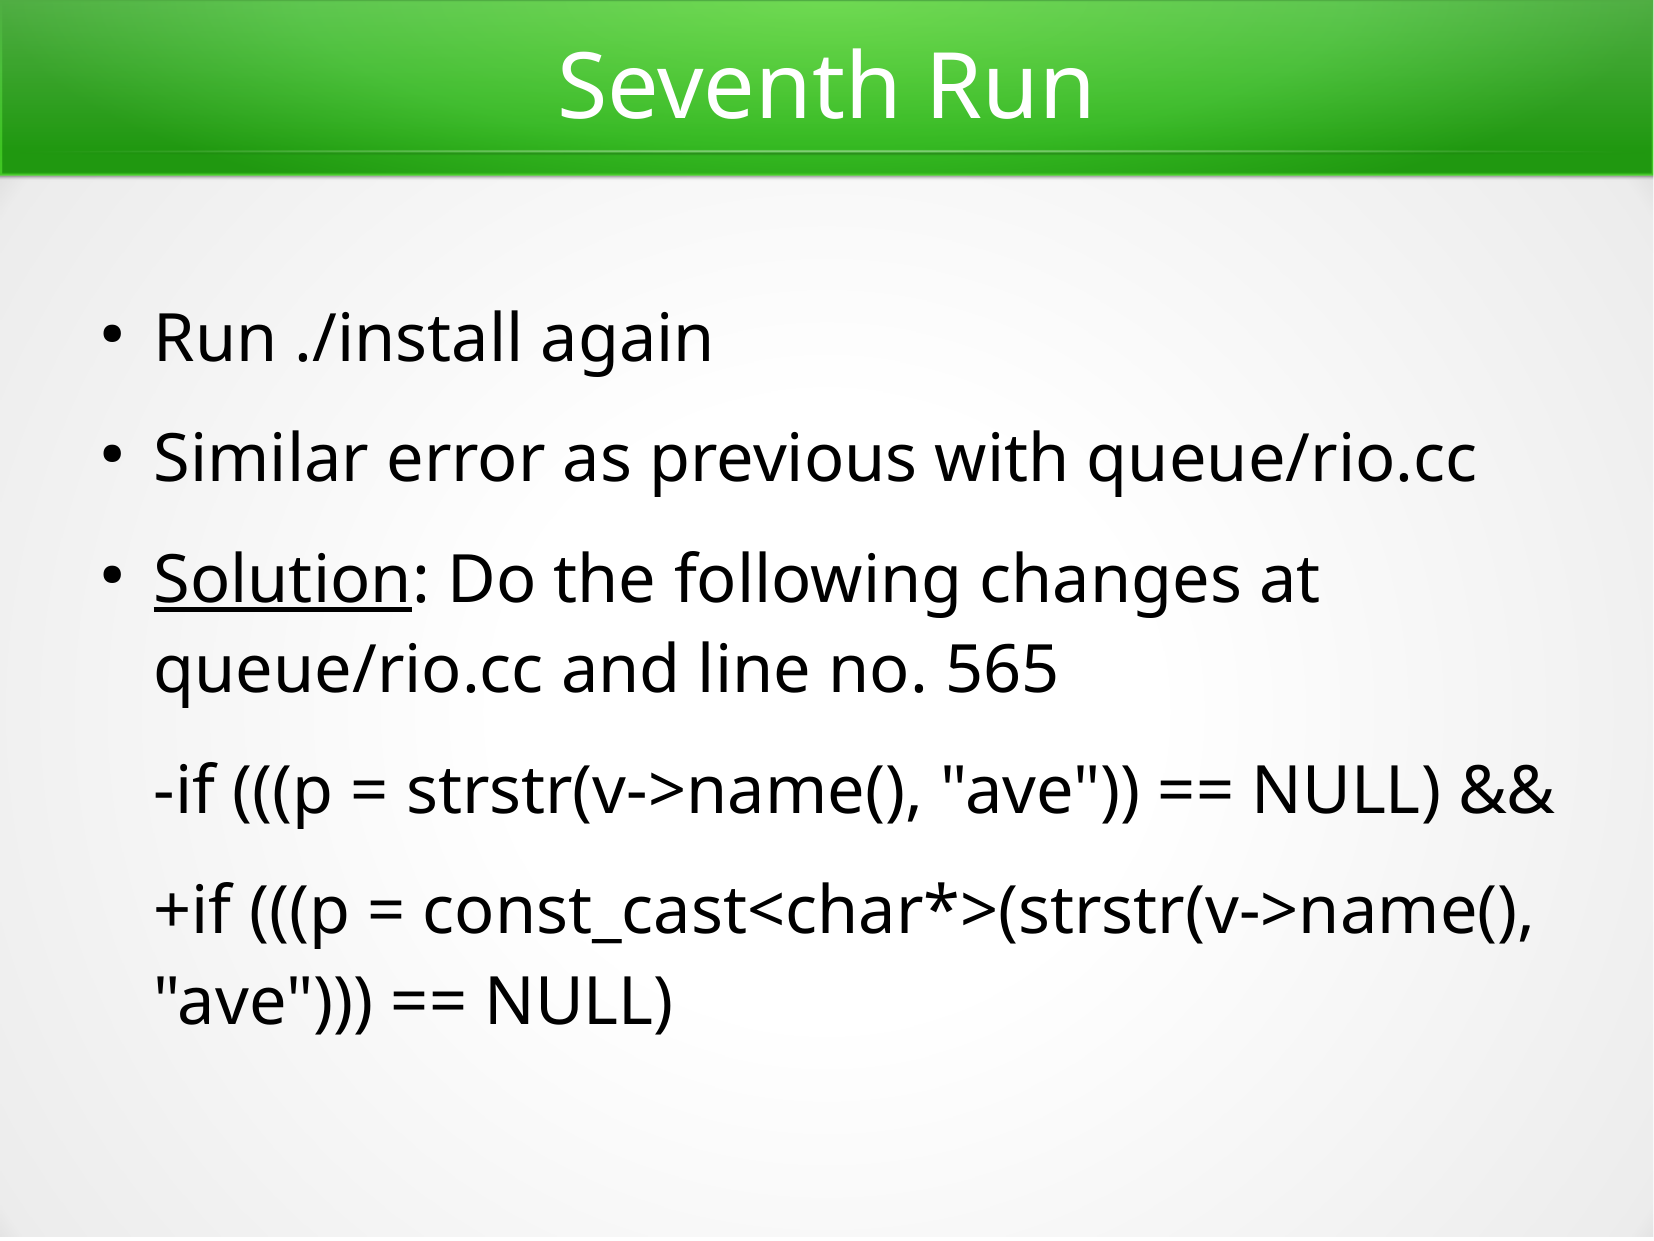

# Seventh Run
Run ./install again
Similar error as previous with queue/rio.cc
Solution: Do the following changes at queue/rio.cc and line no. 565
-if (((p = strstr(v->name(), "ave")) == NULL) &&
+if (((p = const_cast<char*>(strstr(v->name(), "ave"))) == NULL)